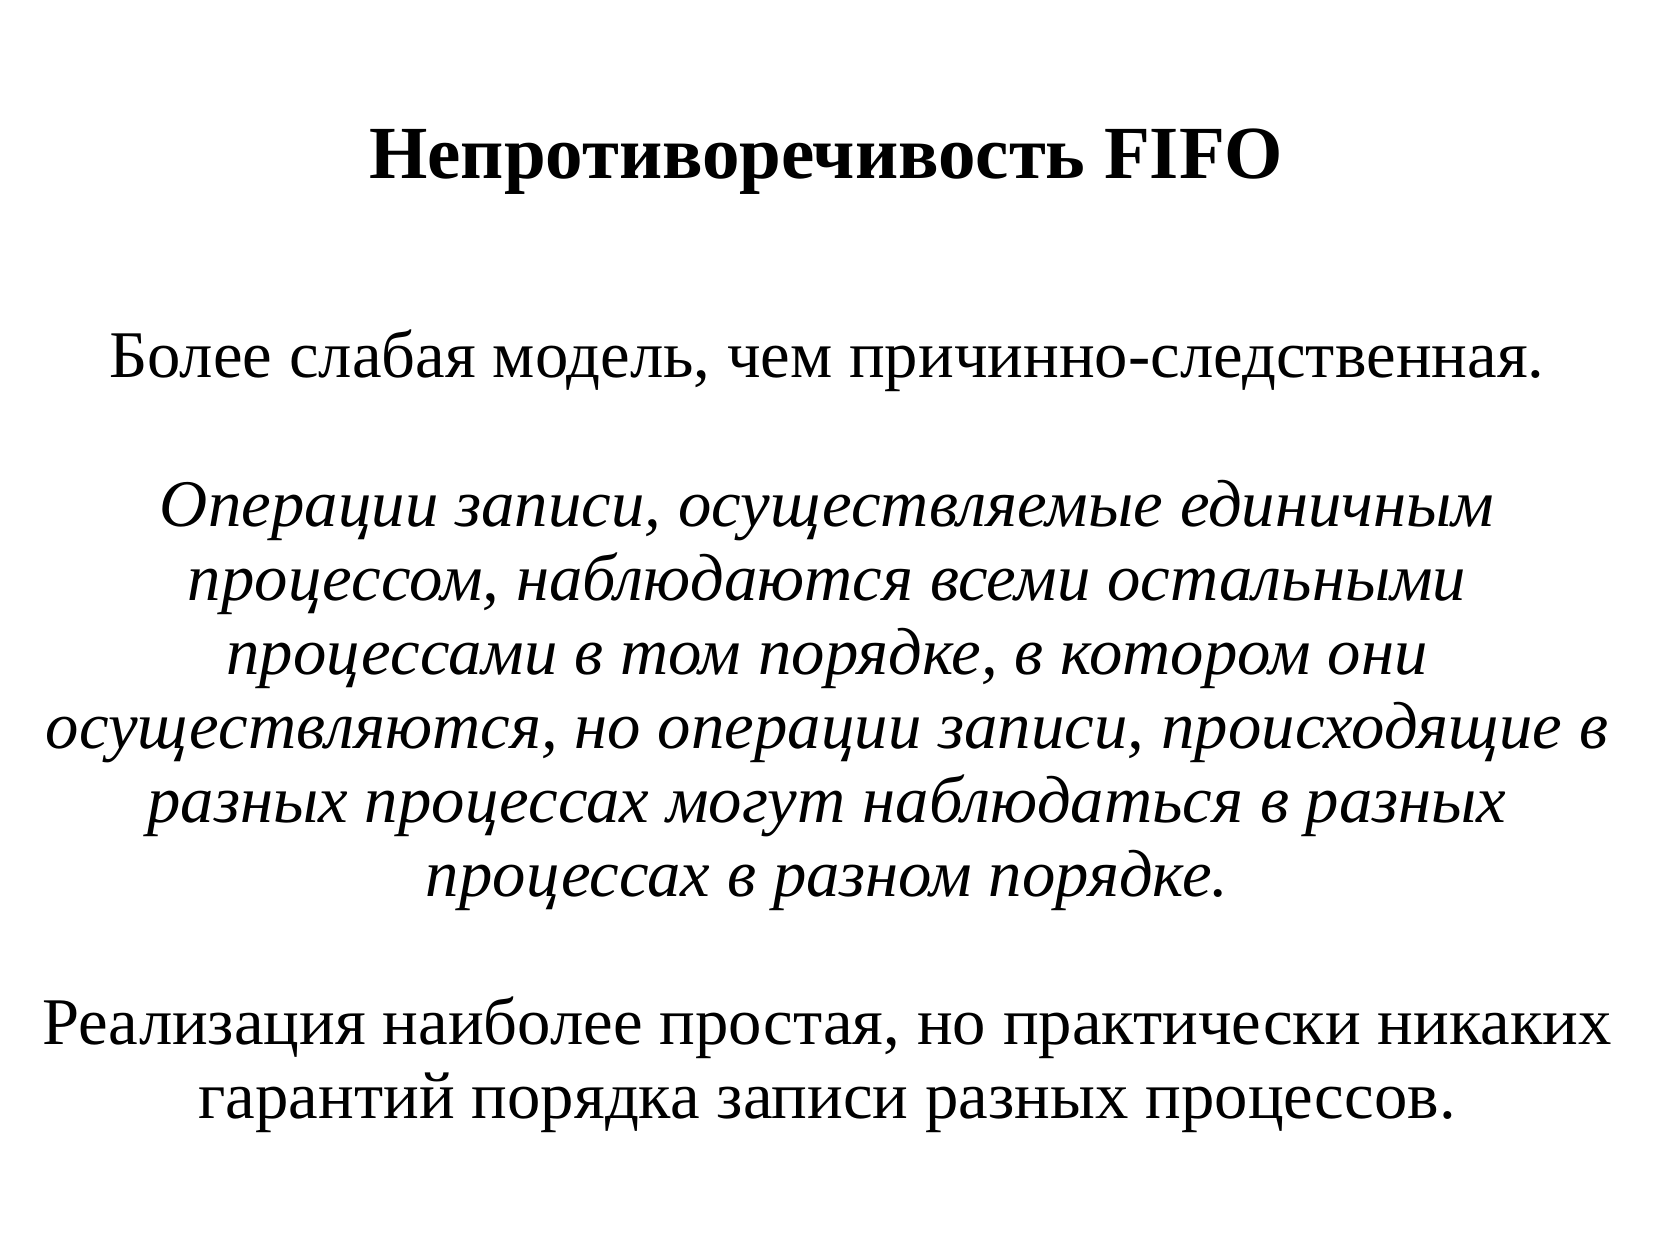

# Непротиворечивость FIFO
Более слабая модель, чем причинно-следственная.
Операции записи, осуществляемые единичным процессом, наблюдаются всеми остальными процессами в том порядке, в котором они осуществляются, но операции записи, происходящие в разных процессах могут наблюдаться в разных процессах в разном порядке.
Реализация наиболее простая, но практически никаких гарантий порядка записи разных процессов.